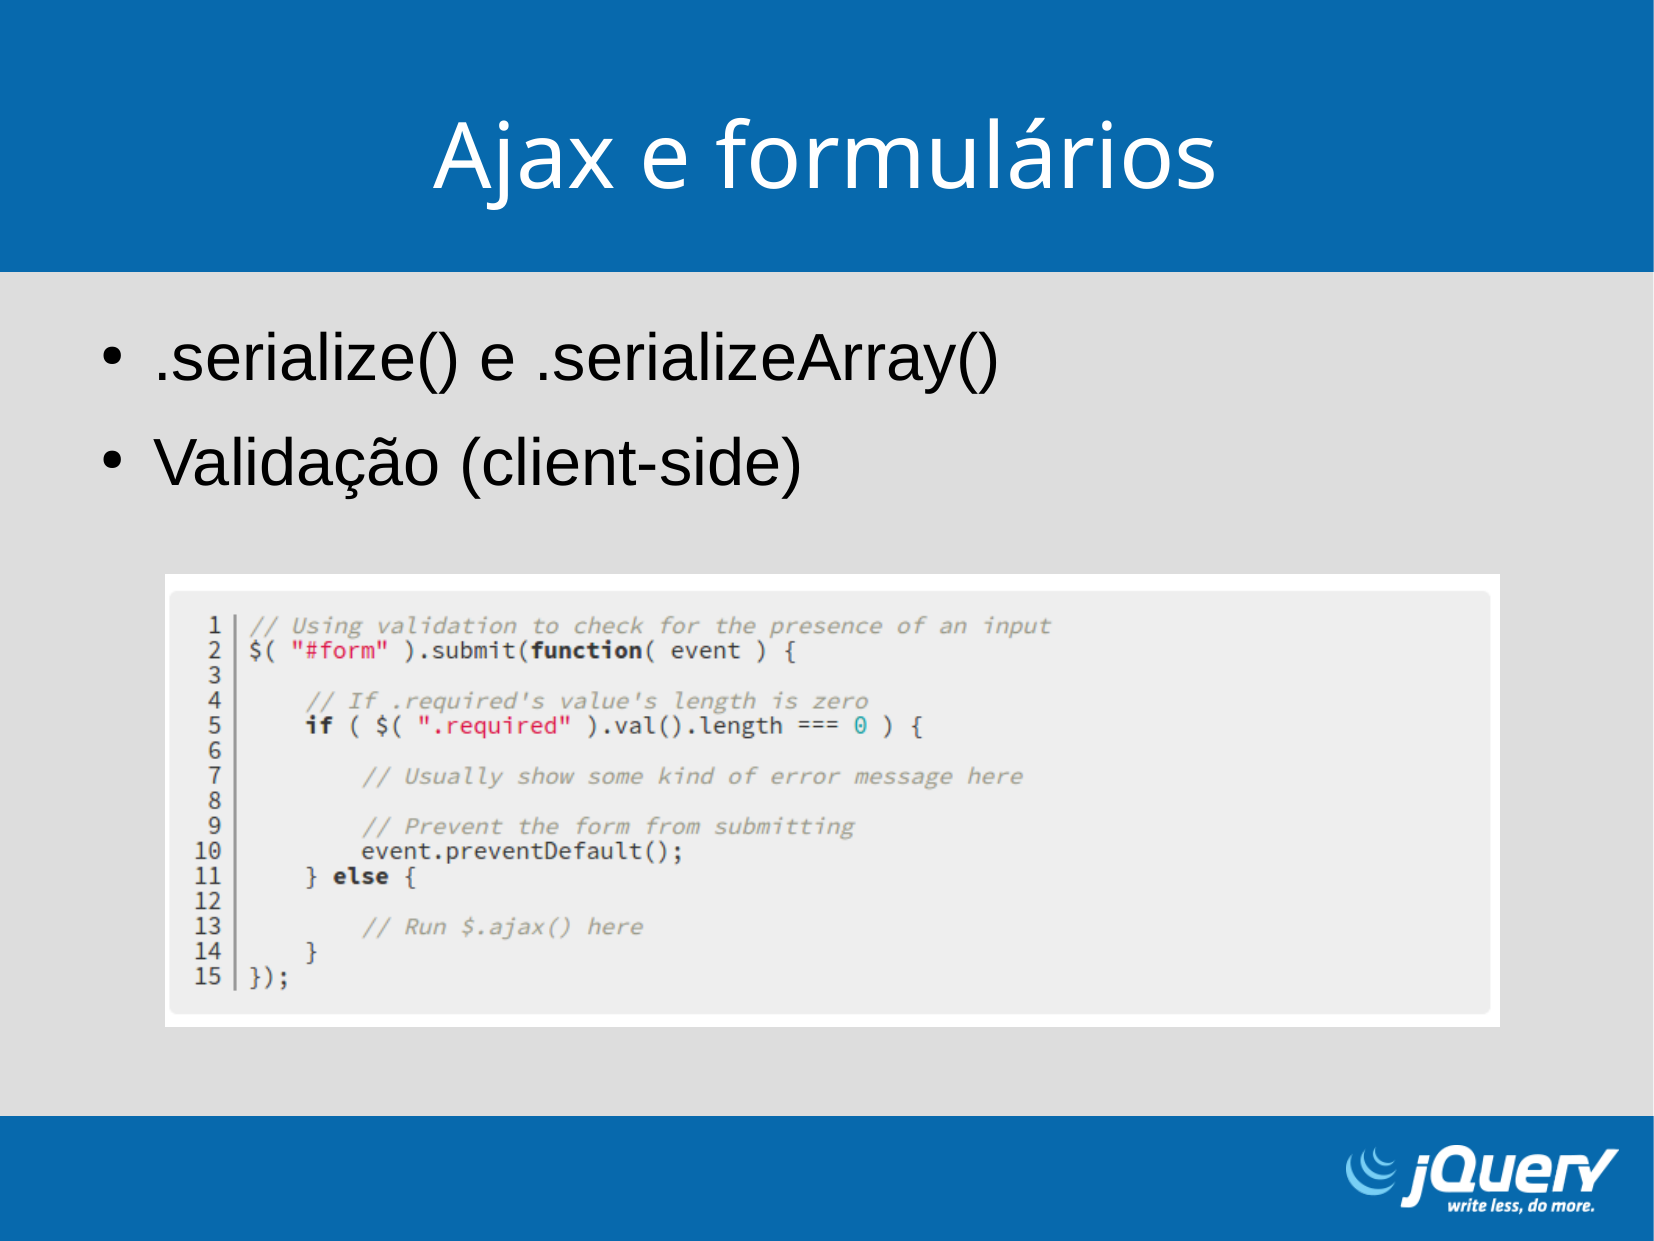

# Ajax e formulários
.serialize() e .serializeArray()
Validação (client-side)